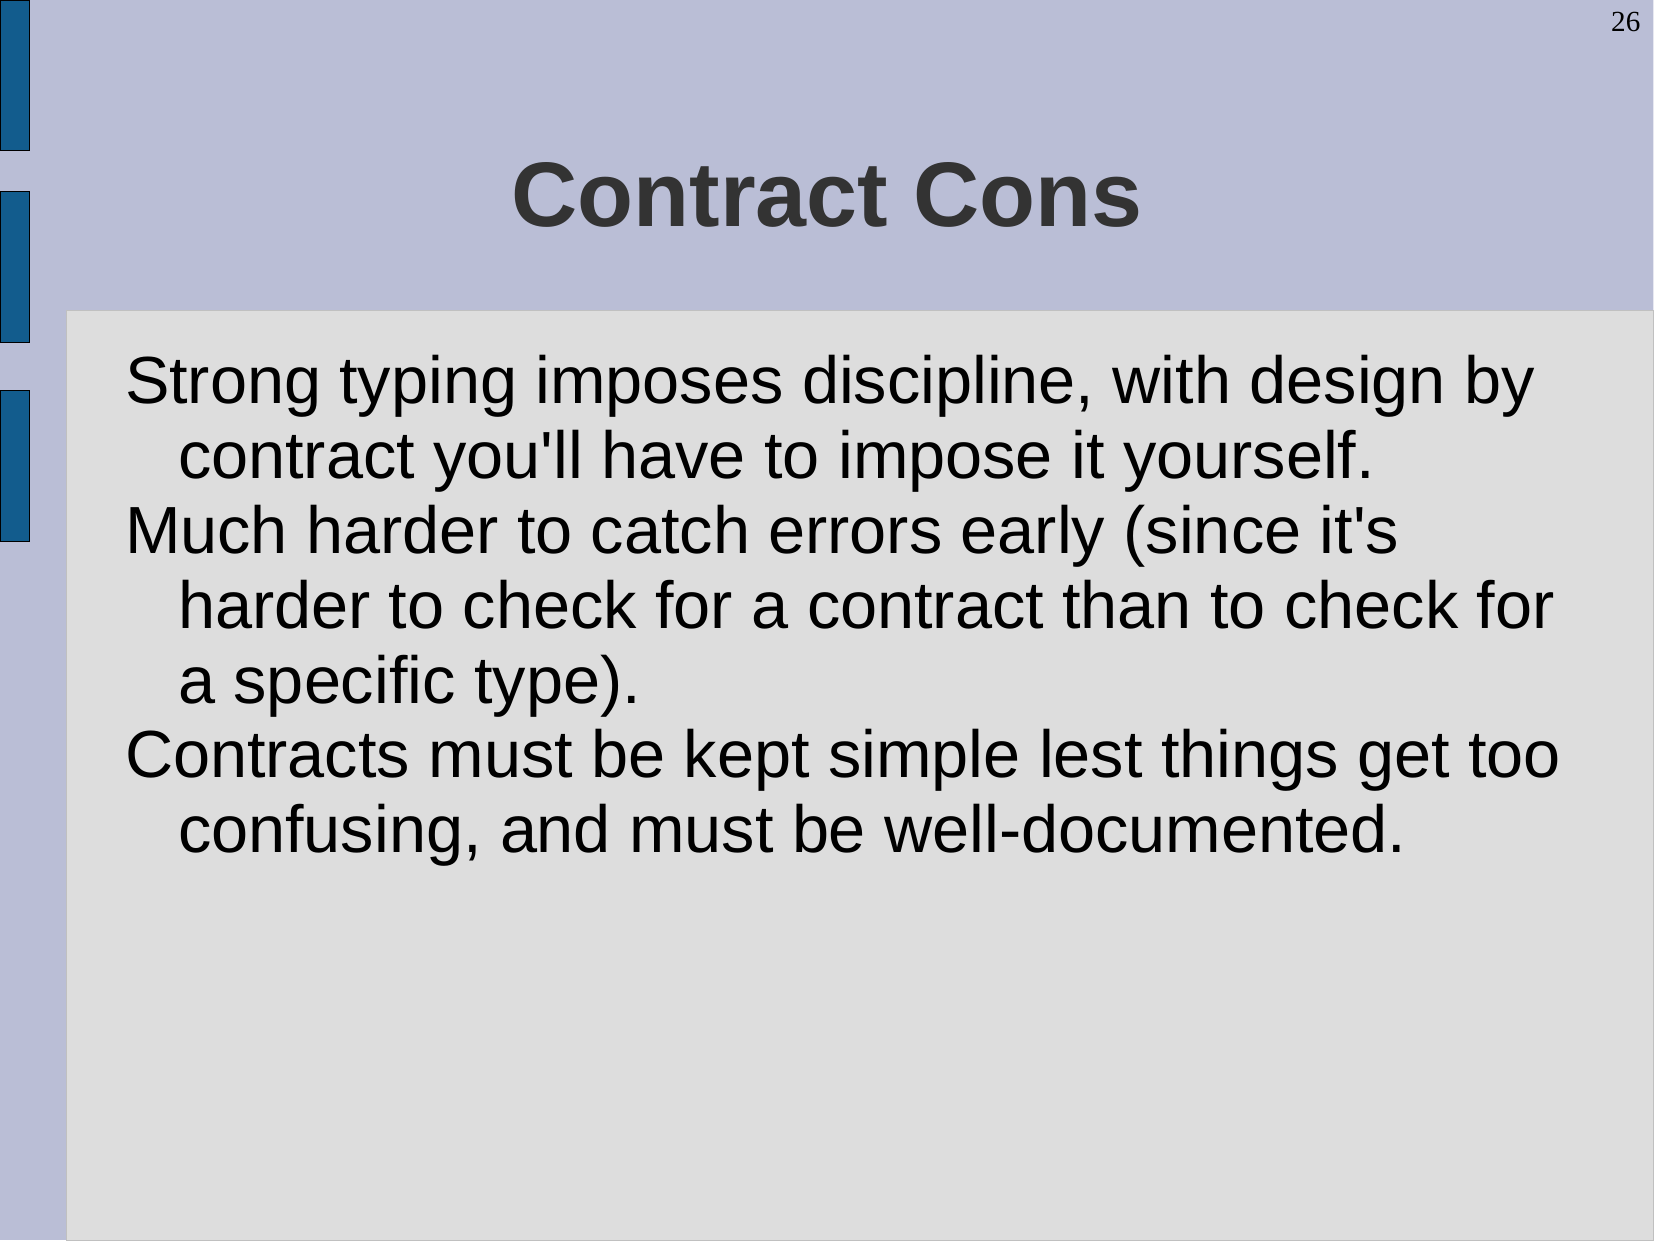

26
# Contract Cons
Strong typing imposes discipline, with design by contract you'll have to impose it yourself.
Much harder to catch errors early (since it's harder to check for a contract than to check for a specific type).
Contracts must be kept simple lest things get too confusing, and must be well-documented.